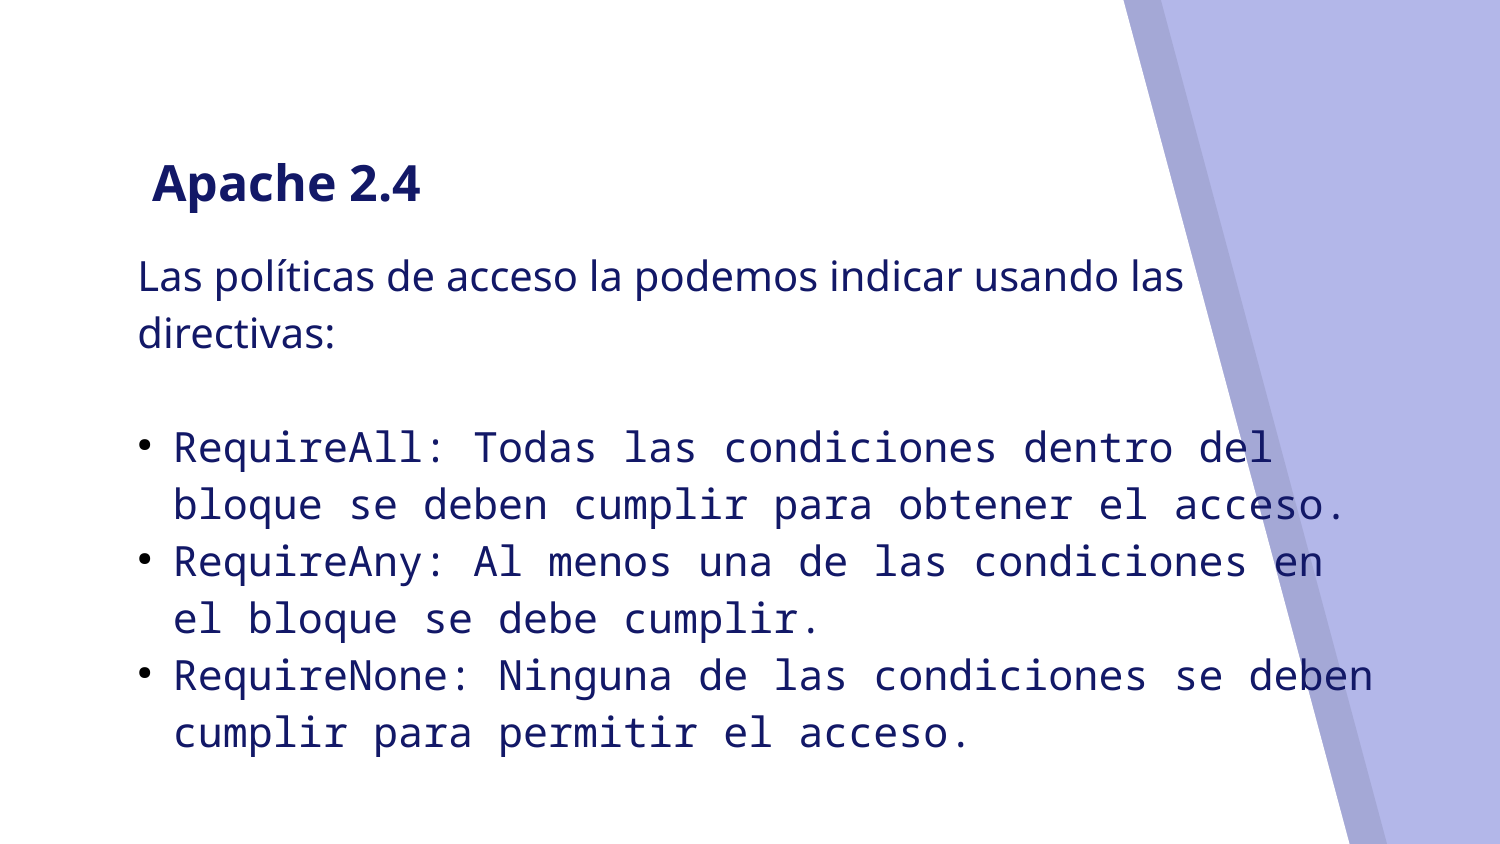

# Apache 2.4
Las políticas de acceso la podemos indicar usando las directivas:
RequireAll: Todas las condiciones dentro del bloque se deben cumplir para obtener el acceso.
RequireAny: Al menos una de las condiciones en el bloque se debe cumplir.
RequireNone: Ninguna de las condiciones se deben cumplir para permitir el acceso.